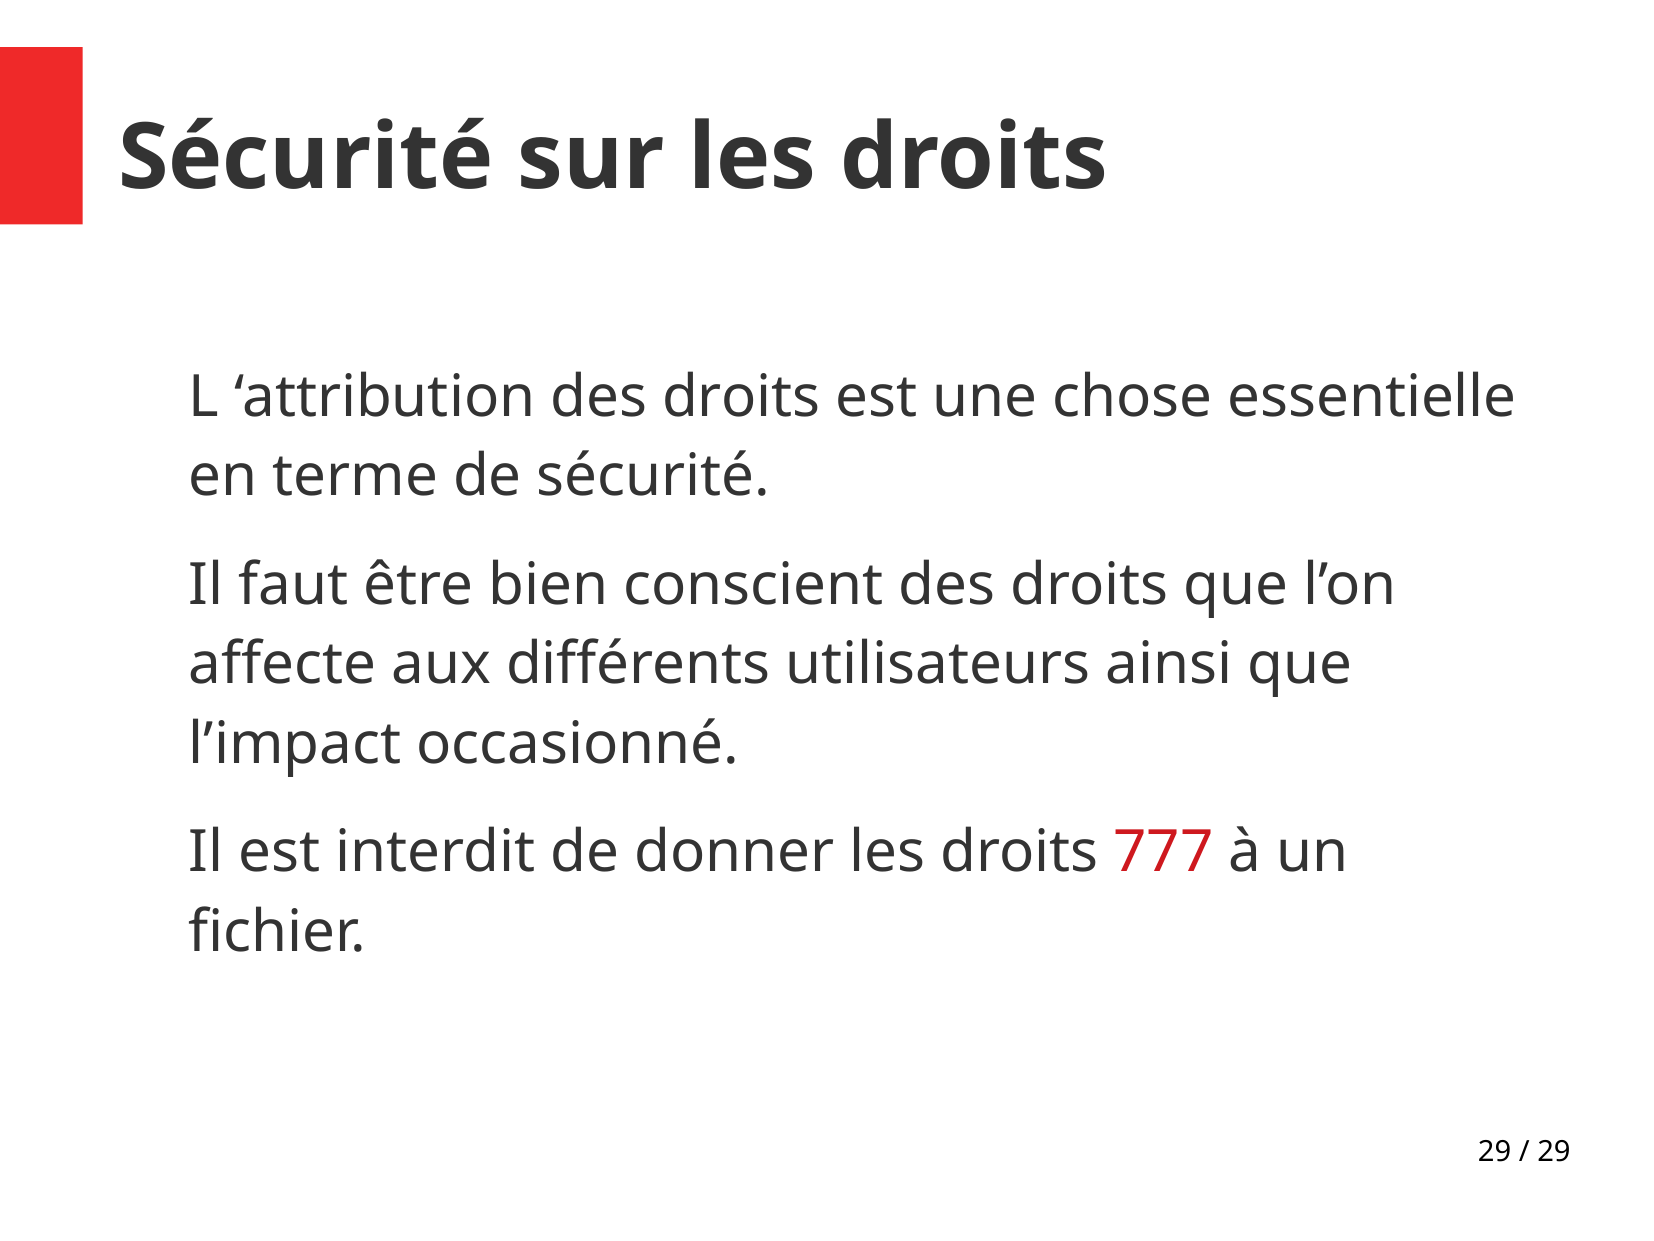

# Sécurité sur les droits
L ‘attribution des droits est une chose essentielle en terme de sécurité.
Il faut être bien conscient des droits que l’on affecte aux différents utilisateurs ainsi que l’impact occasionné.
Il est interdit de donner les droits 777 à un fichier.
29